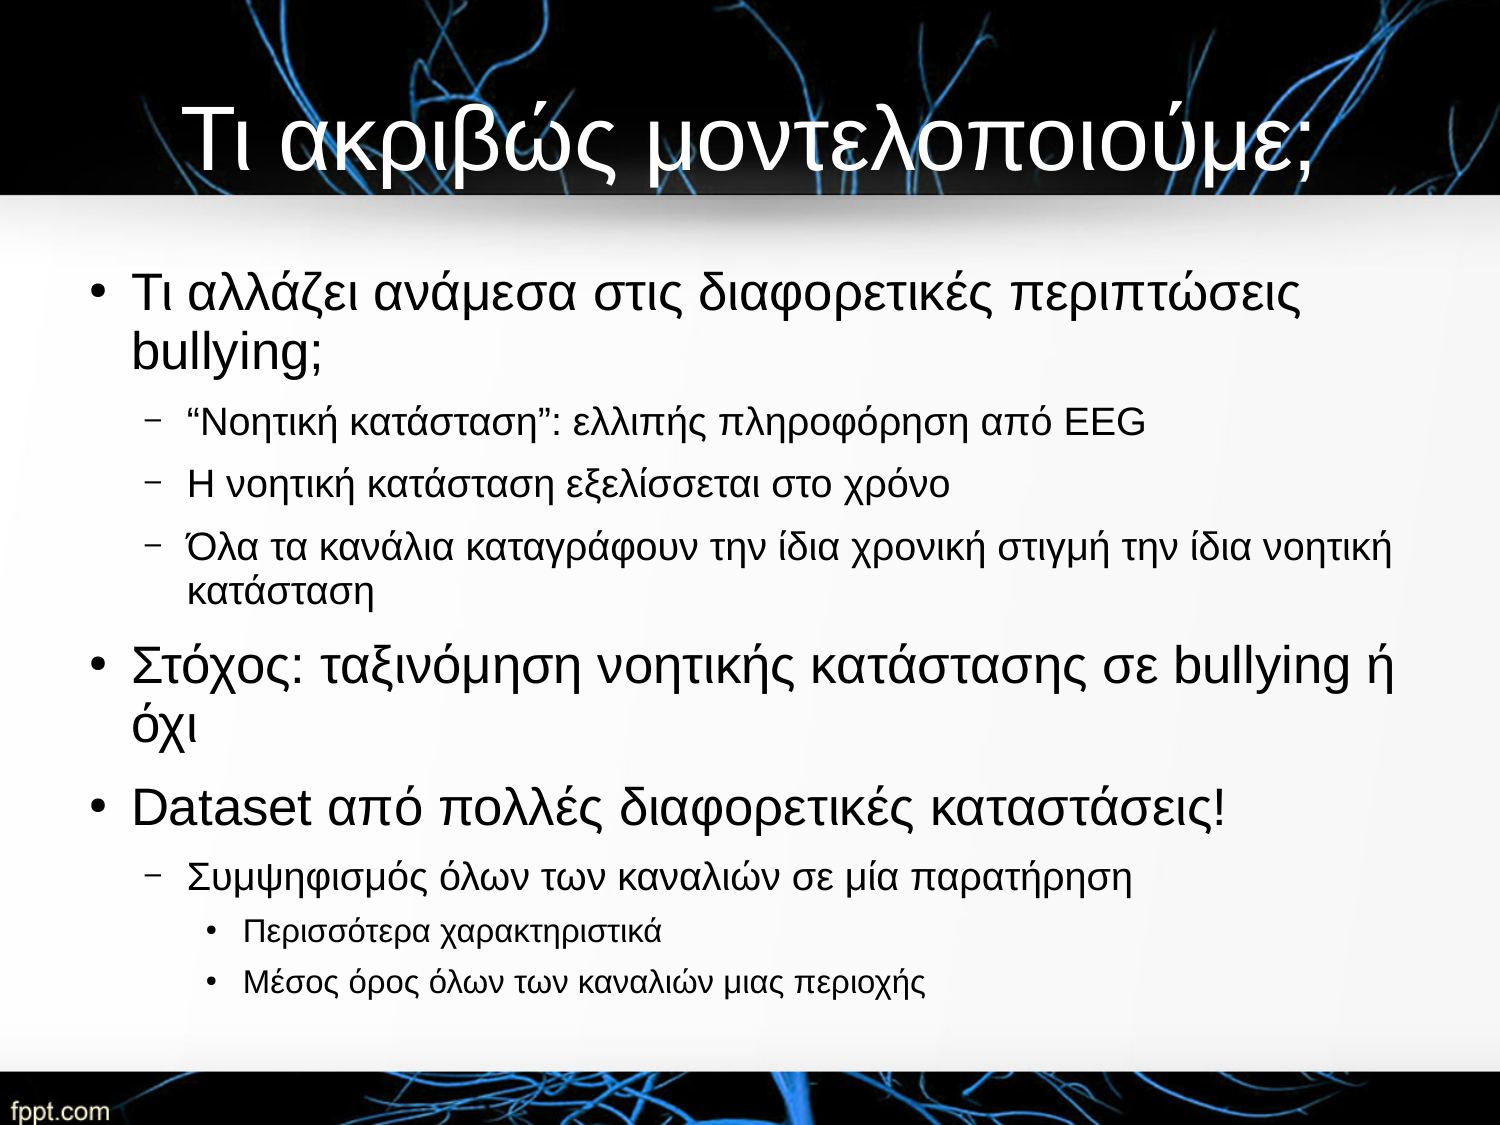

# Τι ακριβώς μοντελοποιούμε;
Τι αλλάζει ανάμεσα στις διαφορετικές περιπτώσεις bullying;
“Νοητική κατάσταση”: ελλιπής πληροφόρηση από EEG
Η νοητική κατάσταση εξελίσσεται στο χρόνο
Όλα τα κανάλια καταγράφουν την ίδια χρονική στιγμή την ίδια νοητική κατάσταση
Στόχος: ταξινόμηση νοητικής κατάστασης σε bullying ή όχι
Dataset από πολλές διαφορετικές καταστάσεις!
Συμψηφισμός όλων των καναλιών σε μία παρατήρηση
Περισσότερα χαρακτηριστικά
Μέσος όρος όλων των καναλιών μιας περιοχής